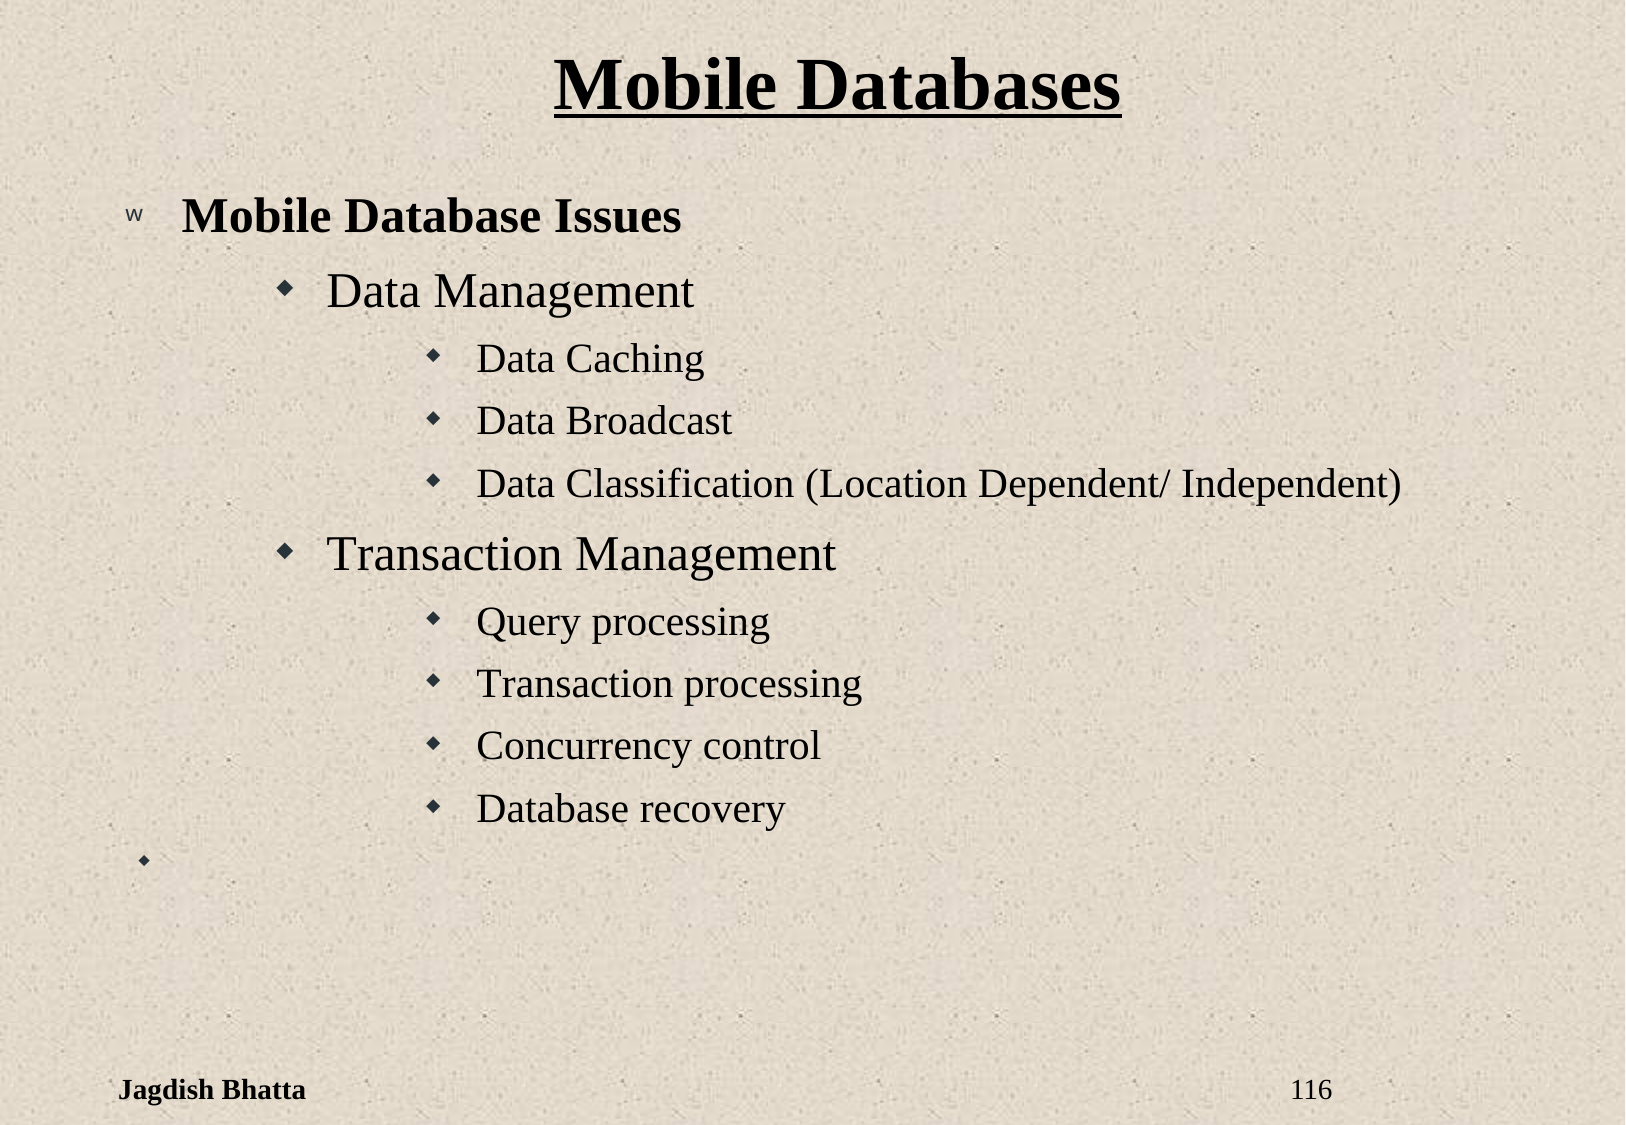

# Mobile Databases
Mobile Database Issues
Data Management
Data Caching
Data Broadcast
Data Classification (Location Dependent/ Independent)
Transaction Management
Query processing
Transaction processing
Concurrency control
Database recovery
Jagdish Bhatta
115